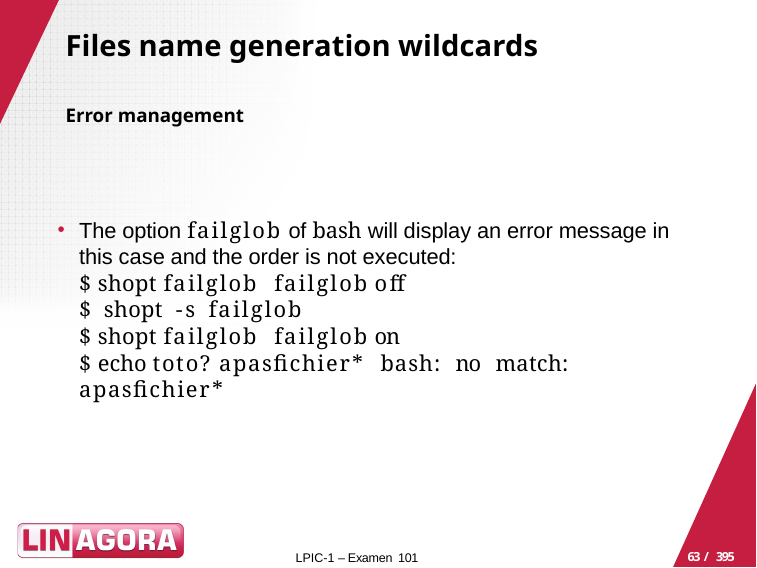

Files name generation wildcards
Error management
The option failglob of bash will display an error message in this case and the order is not executed:
$ shopt failglob failglob	off
$ shopt -s failglob
$ shopt failglob failglob	on
$ echo toto? apasfichier* bash: no match: apasfichier*
LPIC-1 – Examen 101